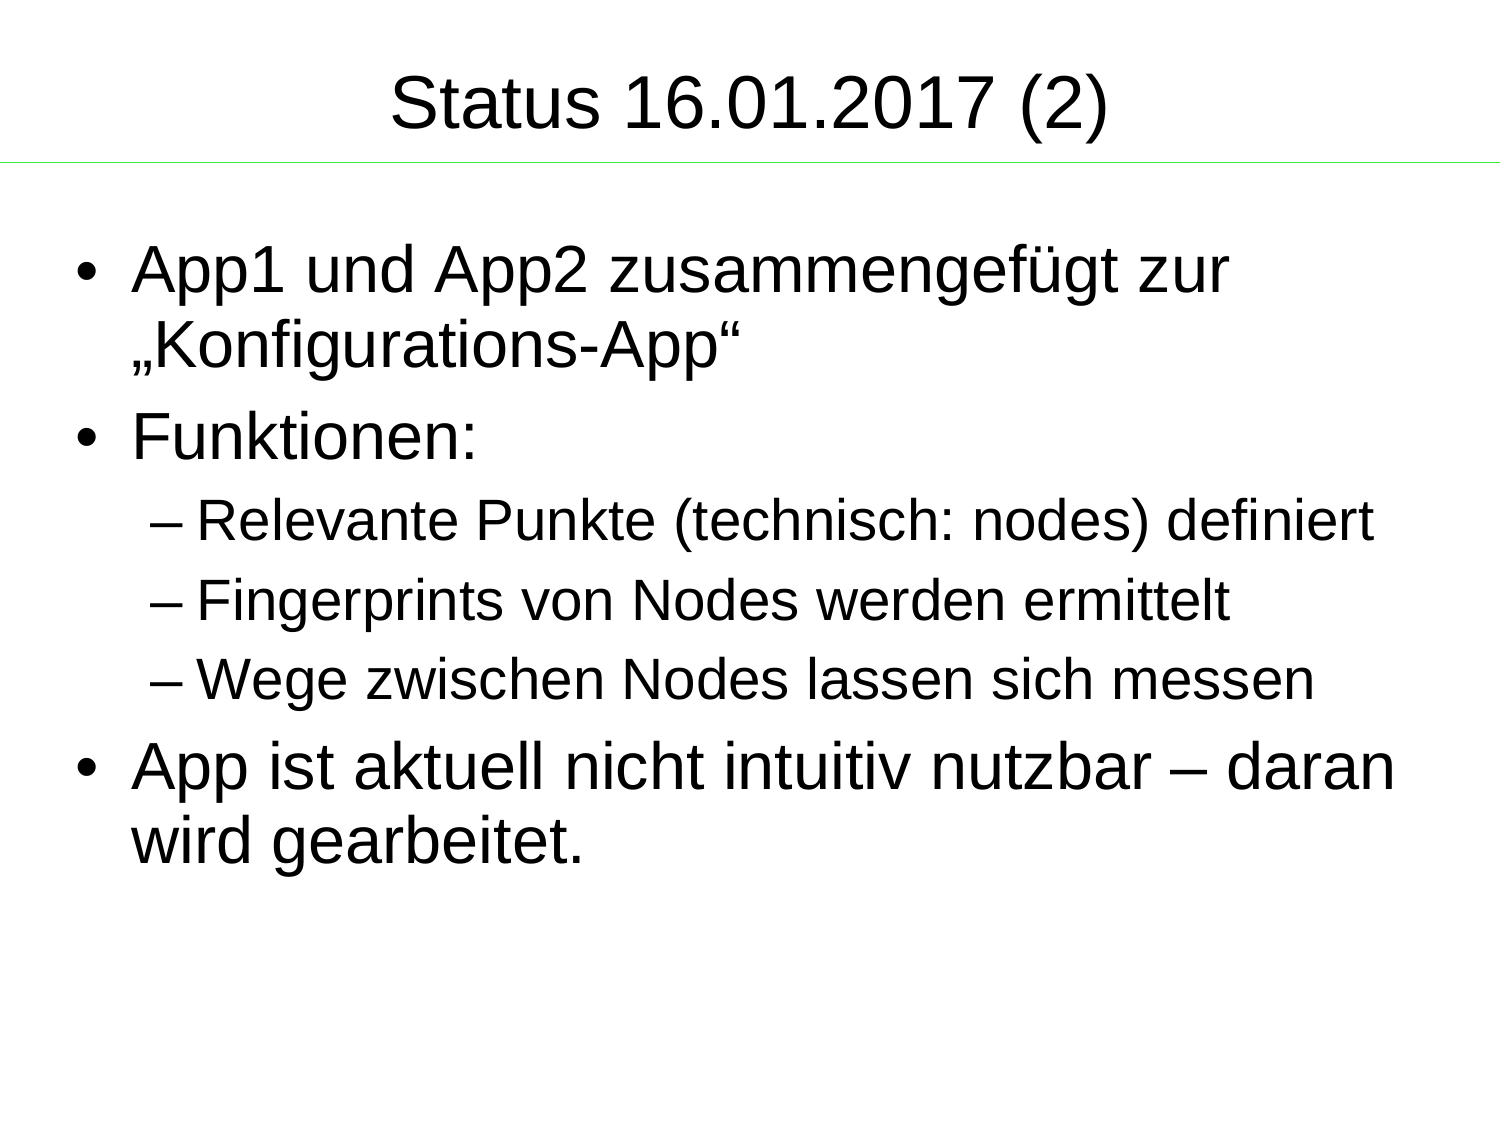

# Status 16.01.2017 (2)
App1 und App2 zusammengefügt zur „Konfigurations-App“
Funktionen:
Relevante Punkte (technisch: nodes) definiert
Fingerprints von Nodes werden ermittelt
Wege zwischen Nodes lassen sich messen
App ist aktuell nicht intuitiv nutzbar – daran wird gearbeitet.